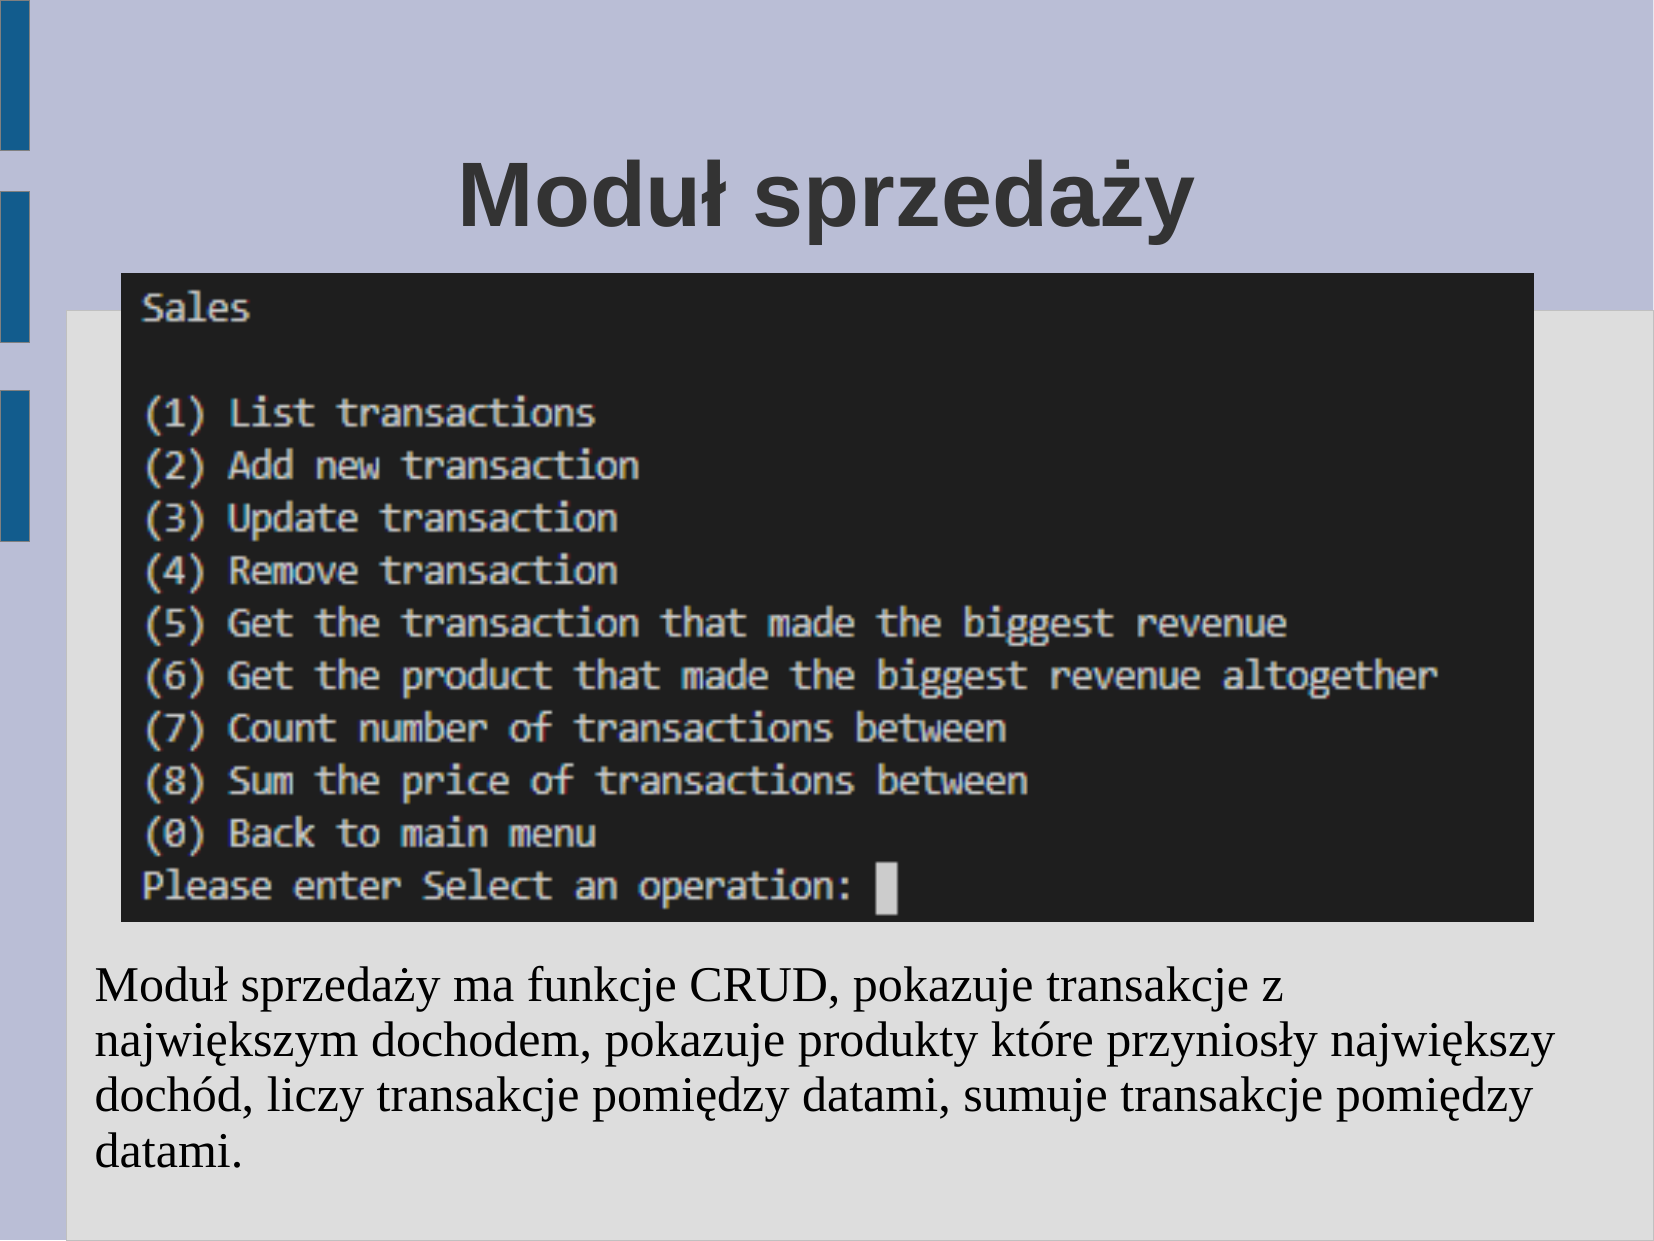

# Moduł sprzedaży
Moduł sprzedaży ma funkcje CRUD, pokazuje transakcje z największym dochodem, pokazuje produkty które przyniosły największy dochód, liczy transakcje pomiędzy datami, sumuje transakcje pomiędzy datami.